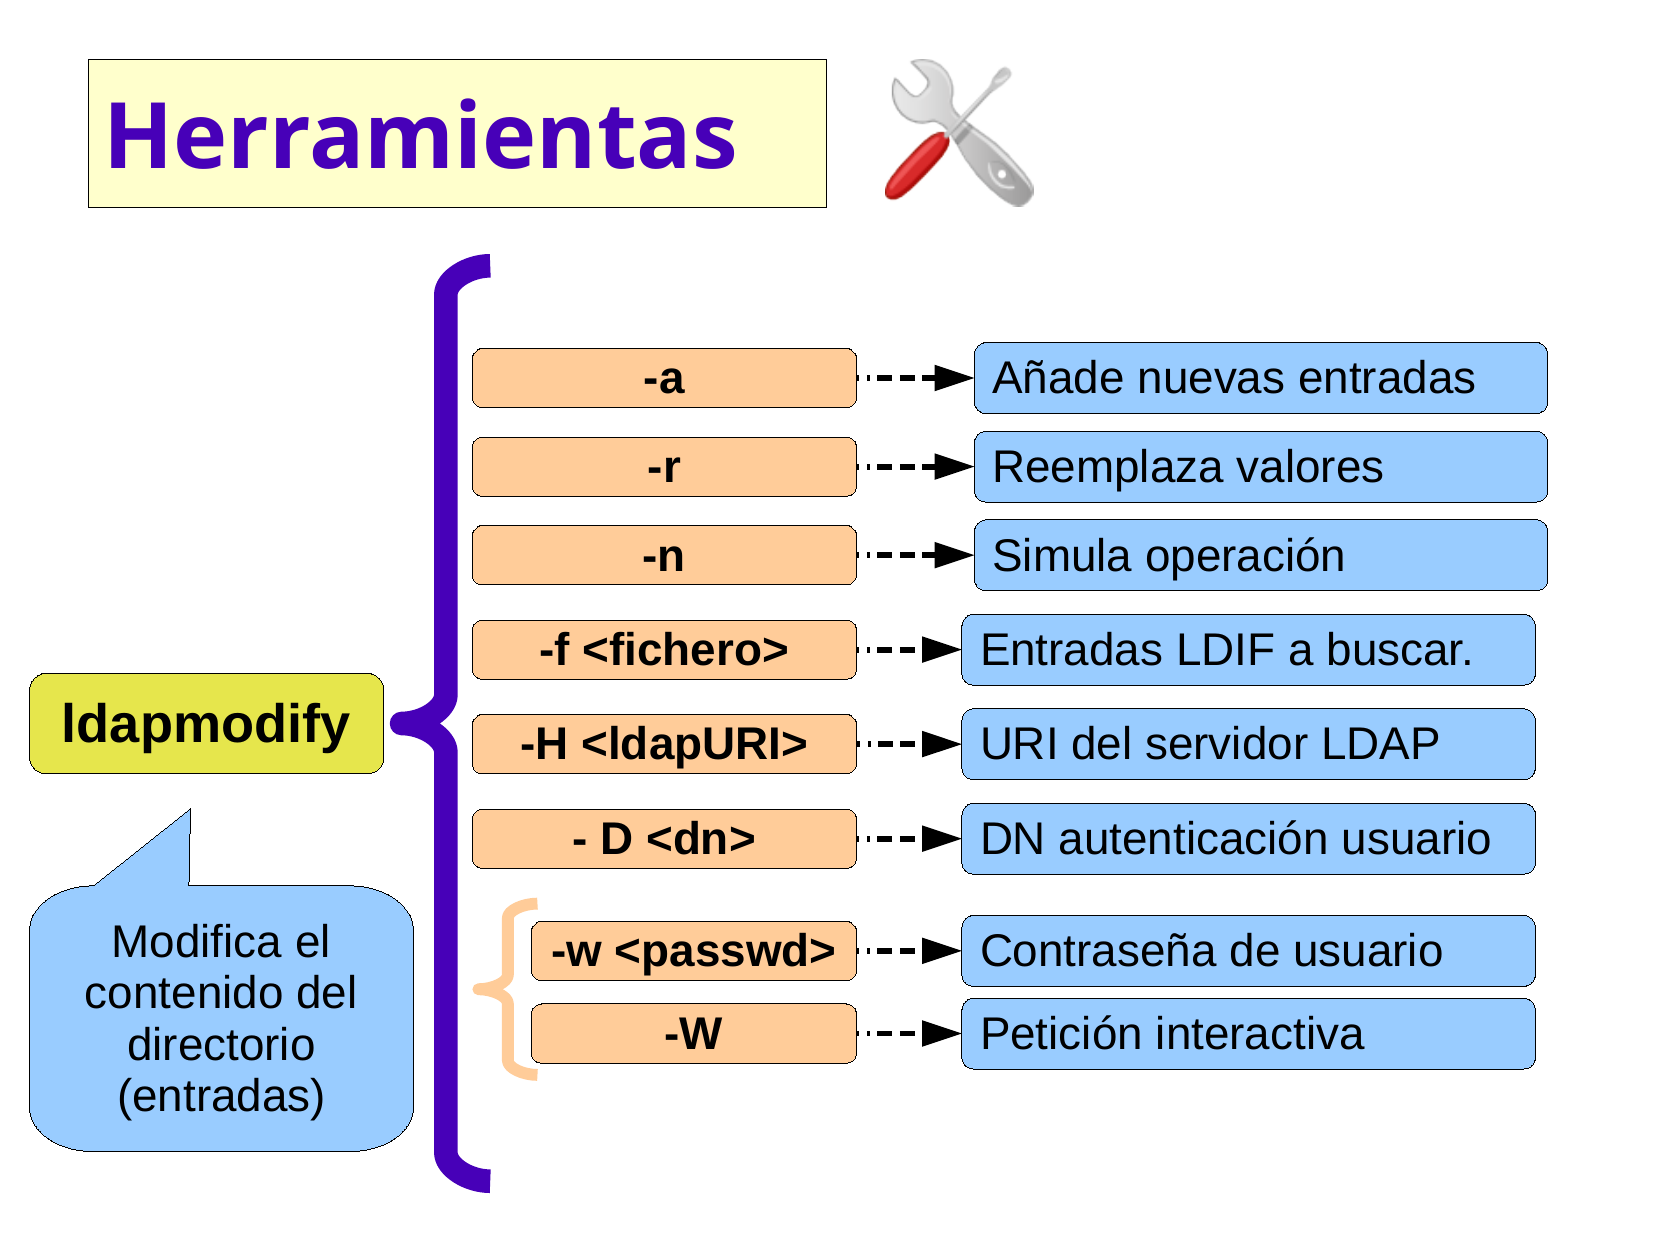

Herramientas
Añade nuevas entradas
-a
Reemplaza valores
-r
Simula operación
-n
Entradas LDIF a buscar.
-f <fichero>
ldapmodify
URI del servidor LDAP
-H <ldapURI>
DN autenticación usuario
- D <dn>
Modifica el contenido del directorio (entradas)
-w <passwd>
-W
Contraseña de usuario
Petición interactiva